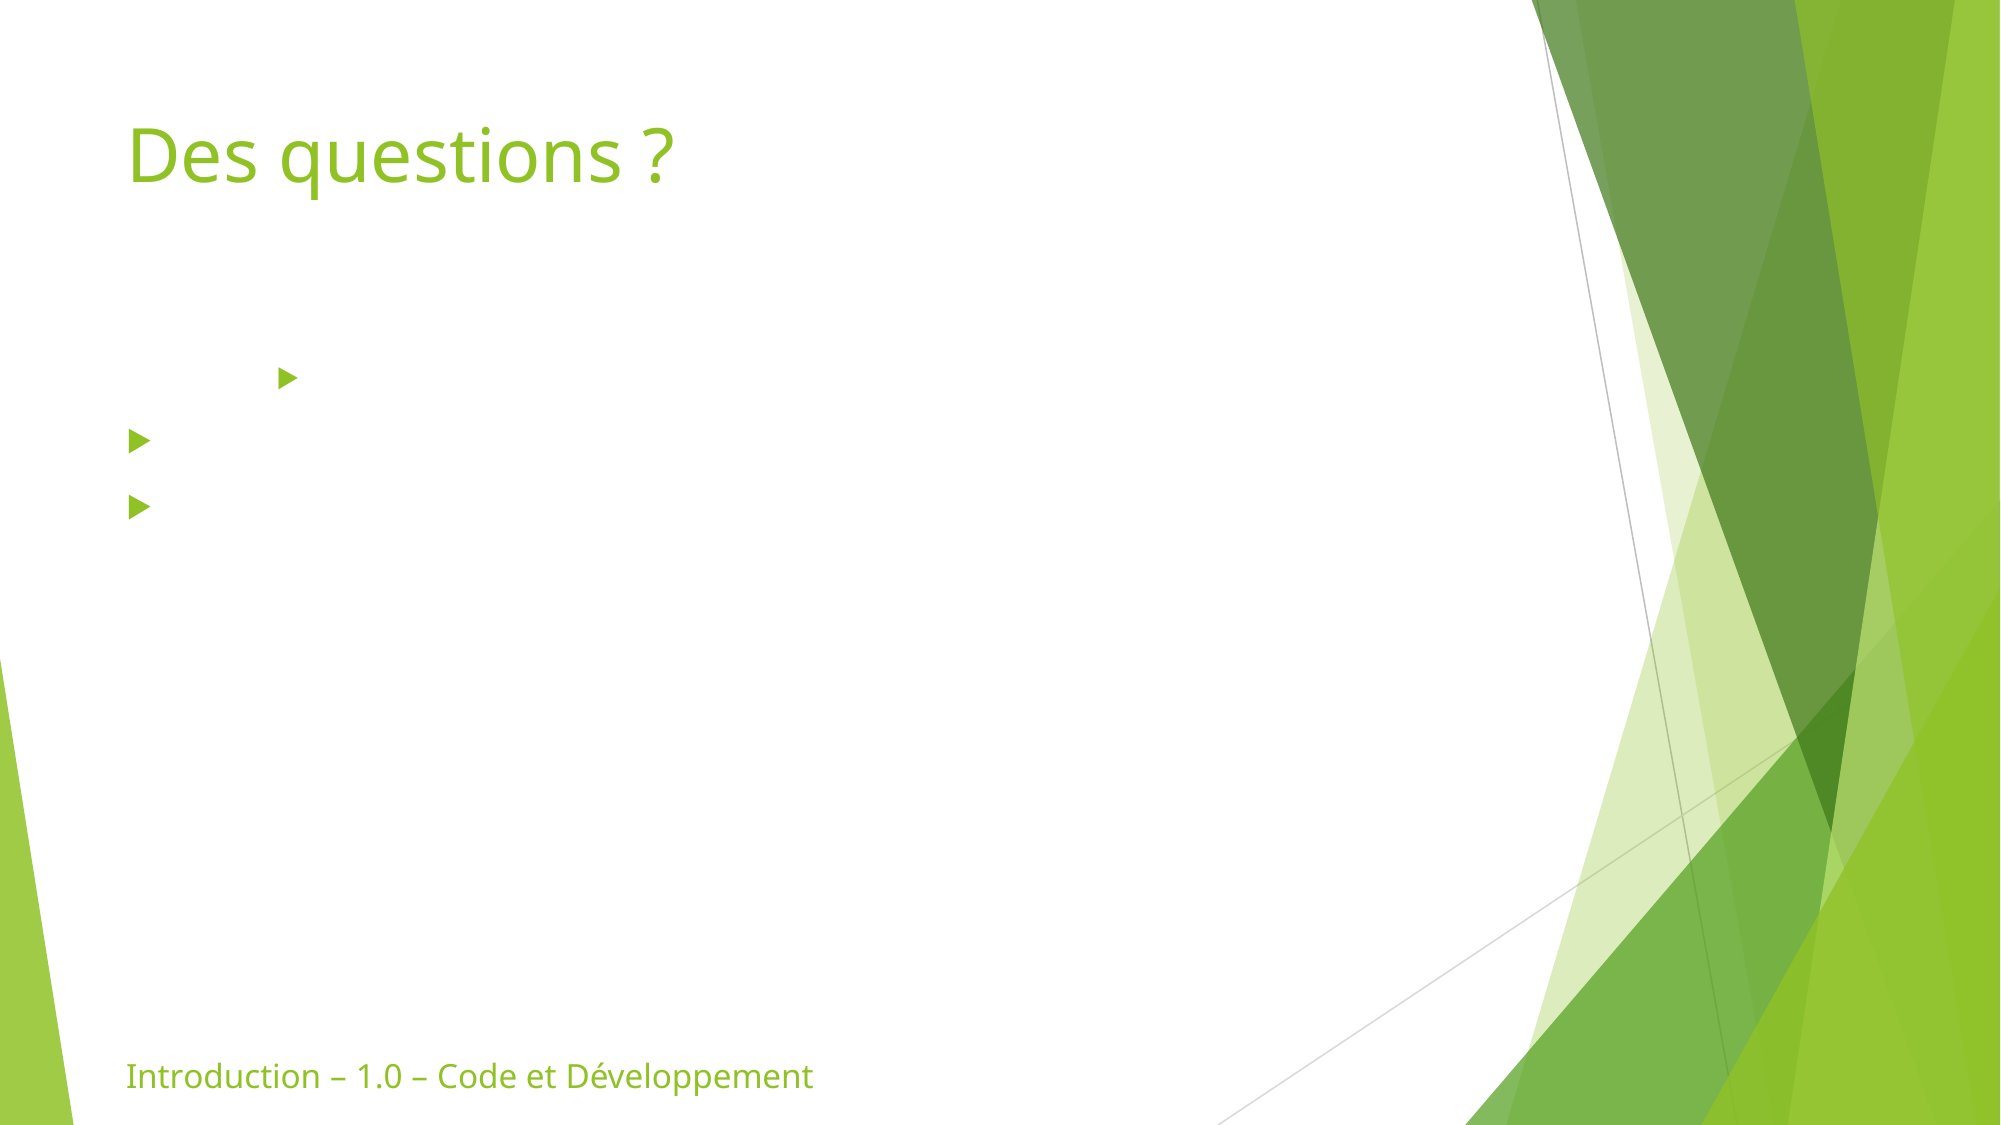

# Des questions ?
Introduction – 1.0 – Code et Développement